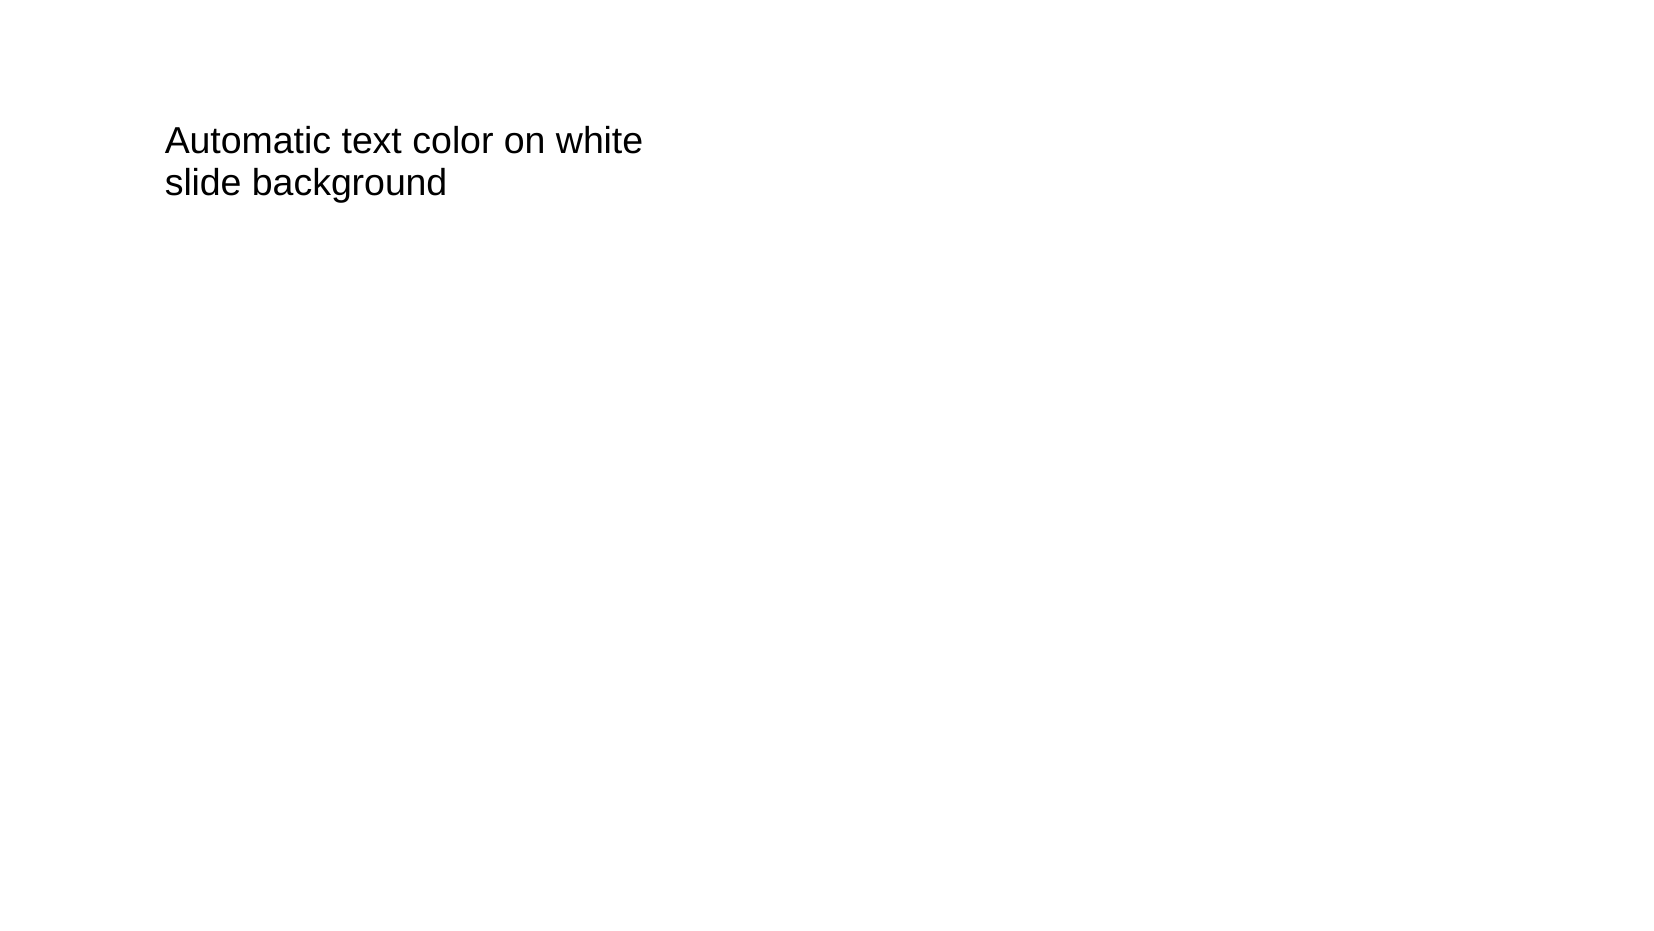

Automatic text color on white slide background